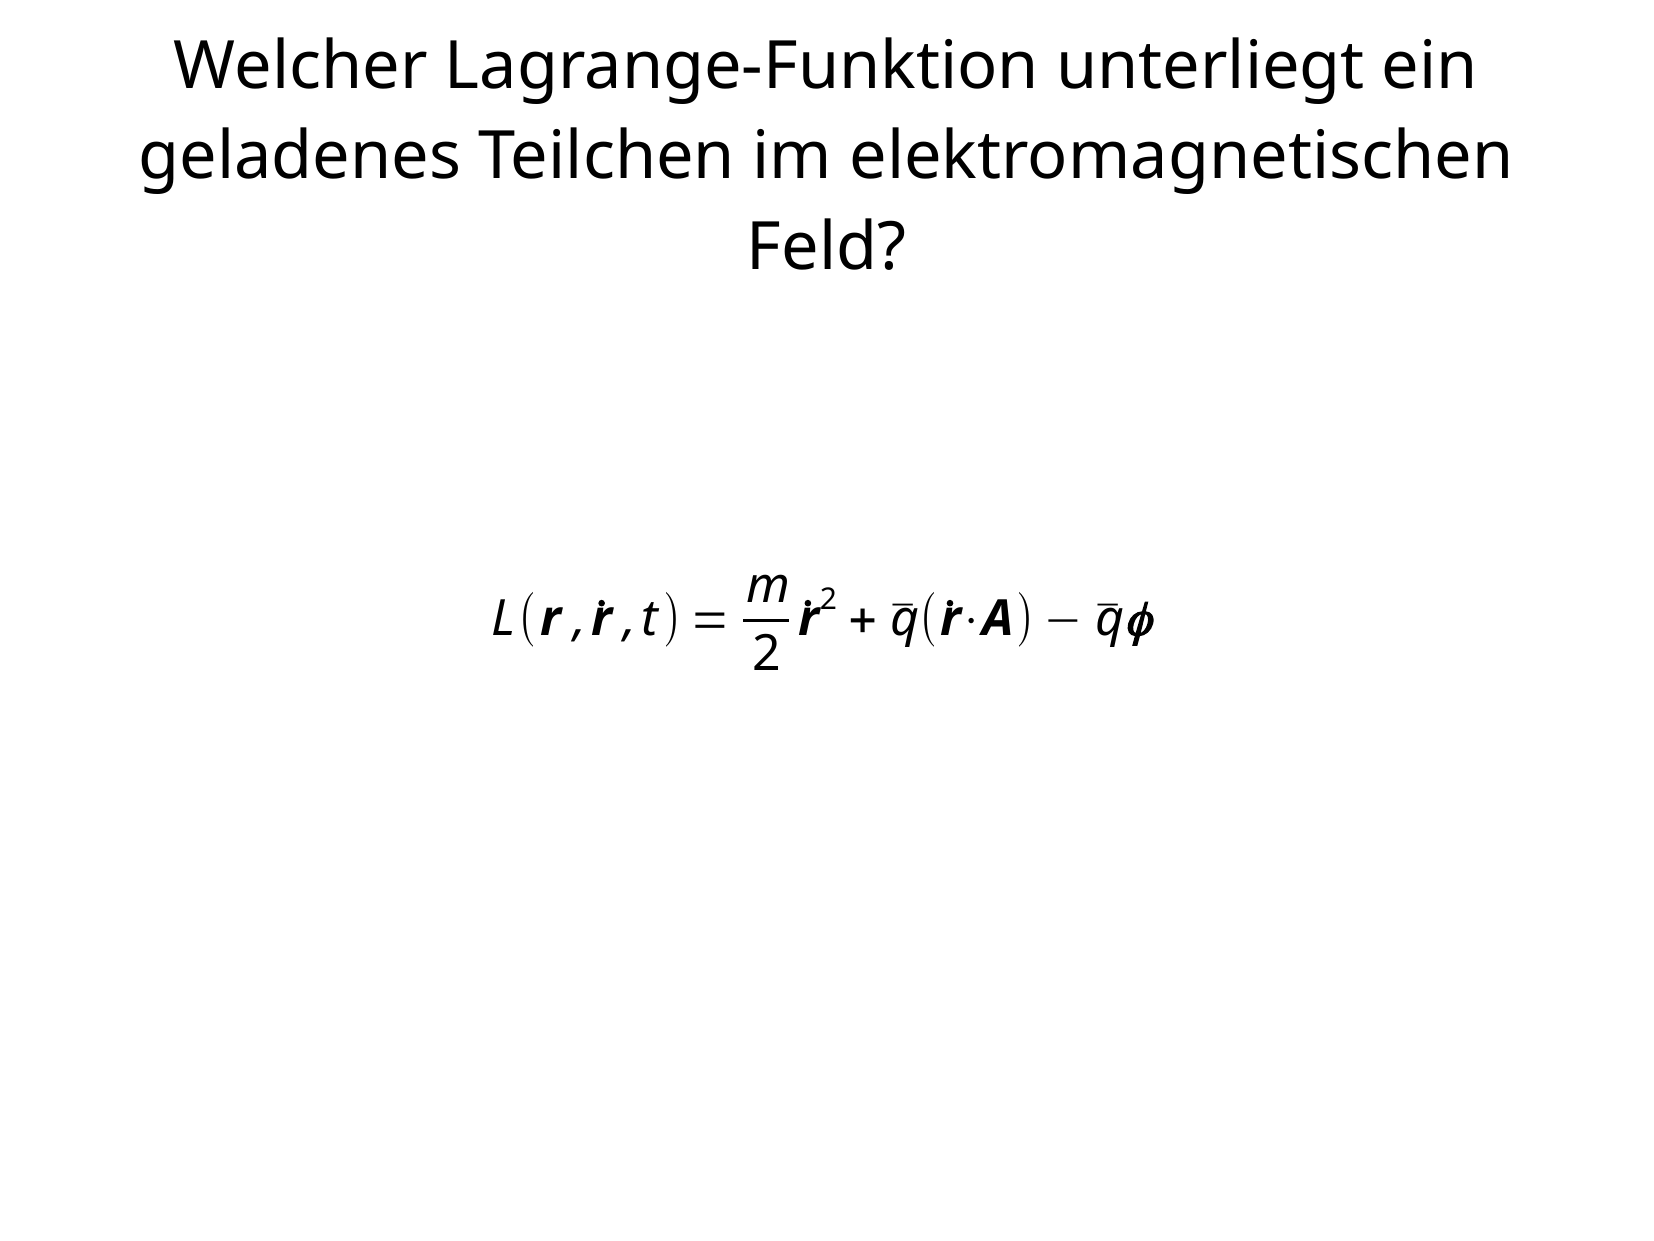

# Welcher Lagrange-Funktion unterliegt ein geladenes Teilchen im elektromagnetischen Feld?